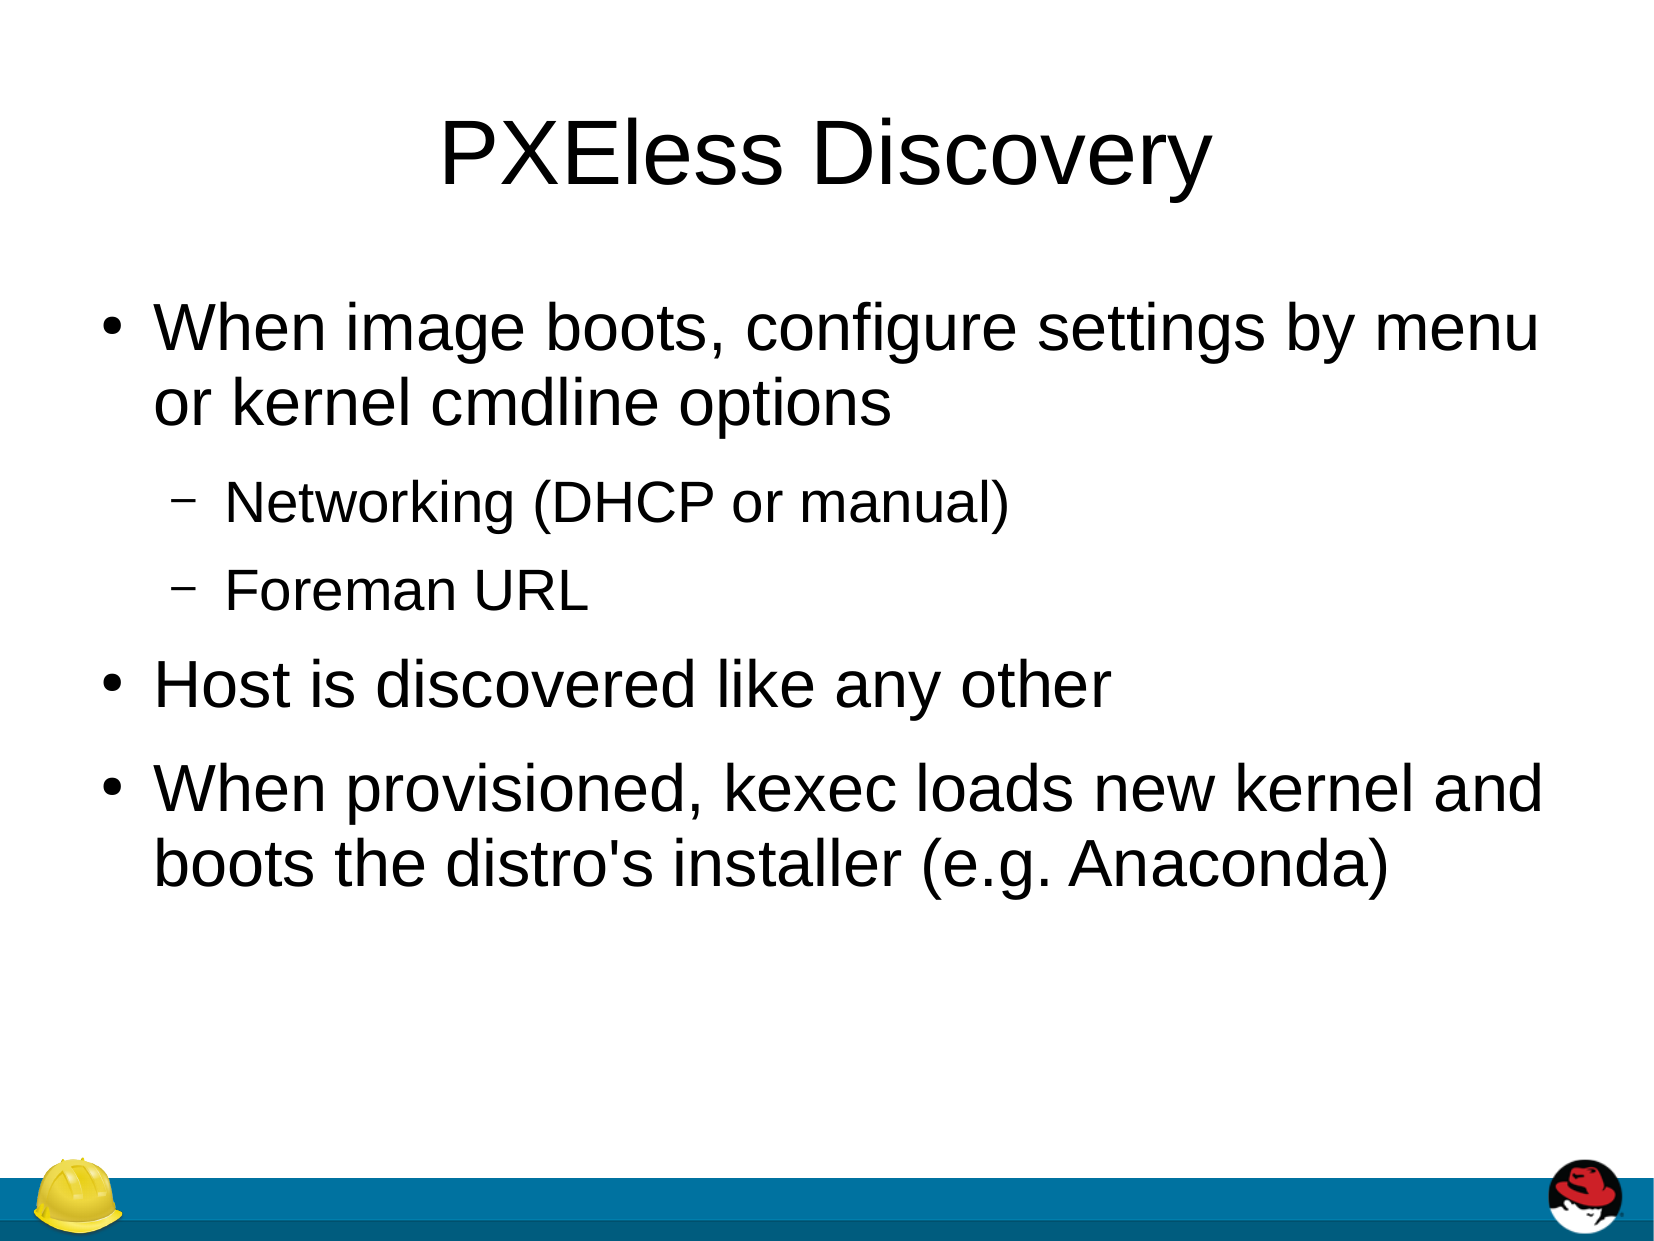

# PXEless Discovery
When image boots, configure settings by menu or kernel cmdline options
Networking (DHCP or manual)
Foreman URL
Host is discovered like any other
When provisioned, kexec loads new kernel and boots the distro's installer (e.g. Anaconda)